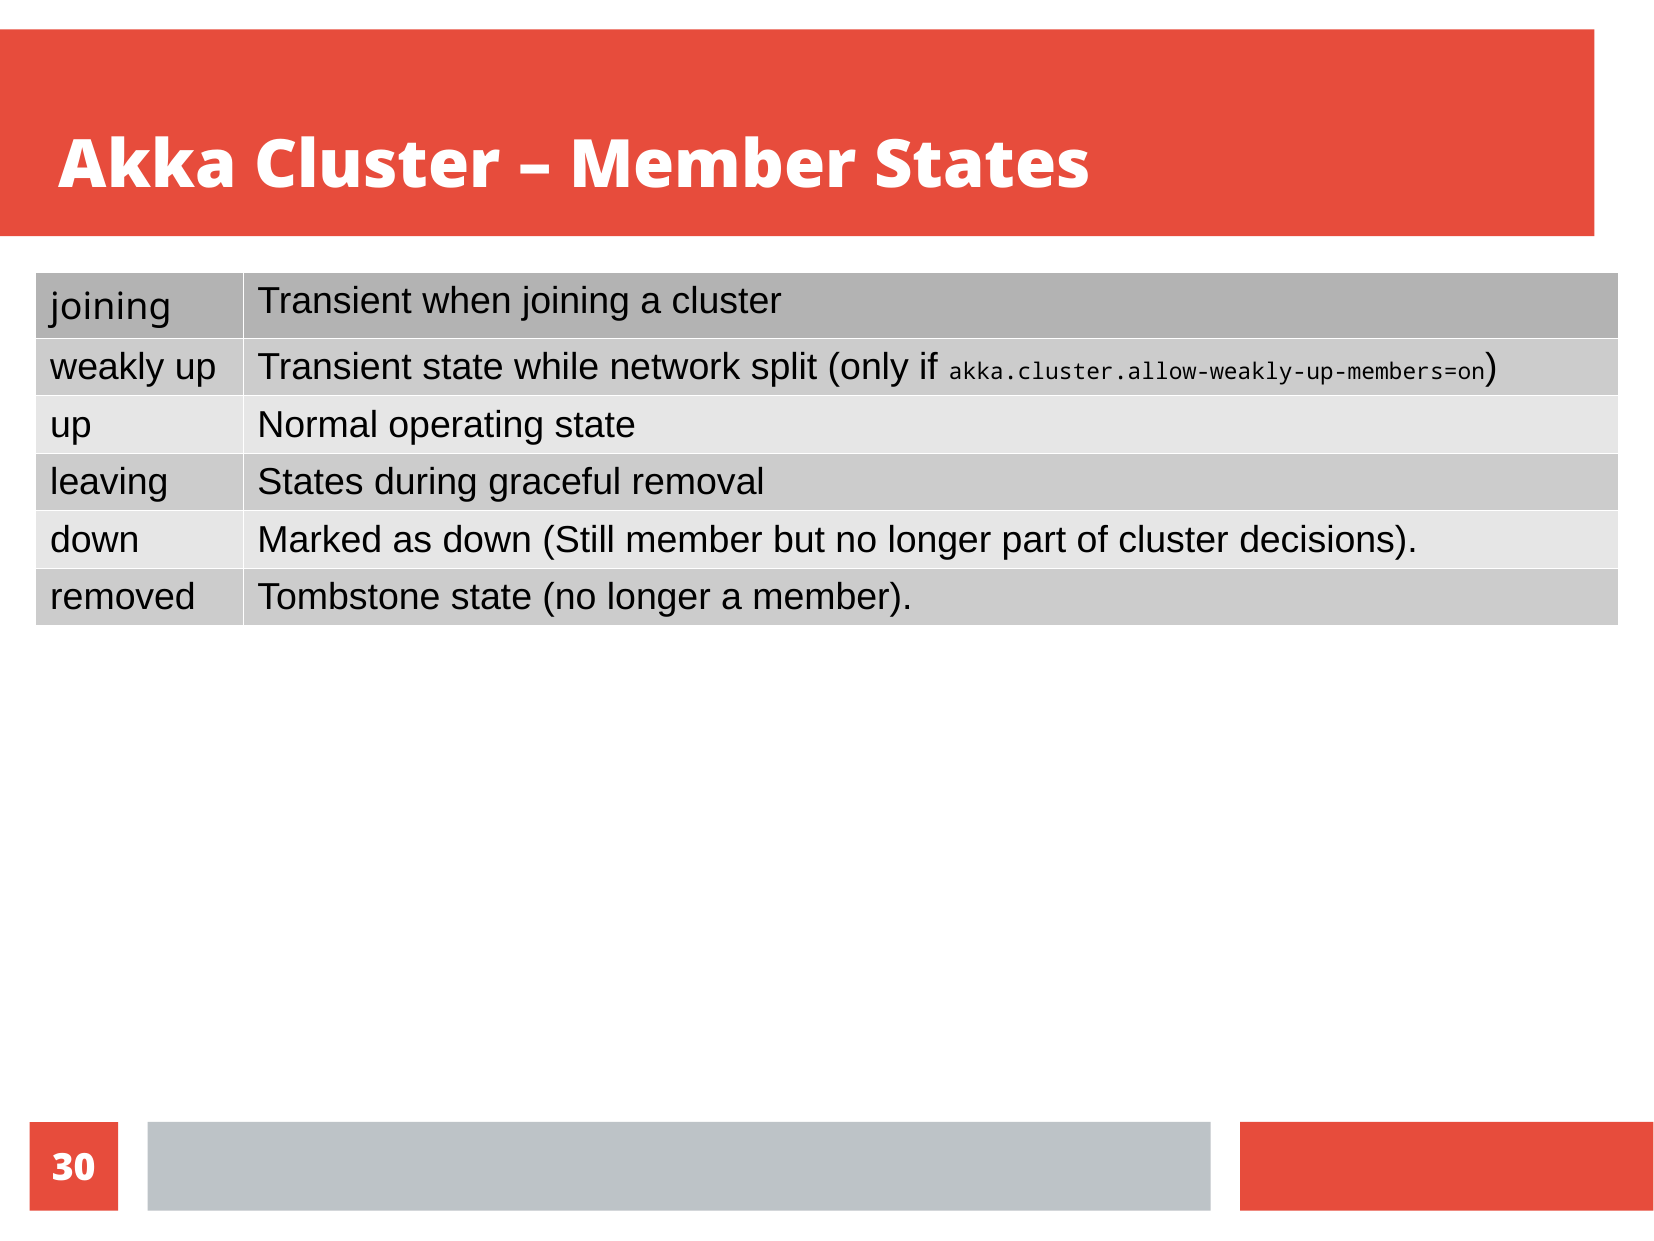

# Akka Cluster – Member States
| joining | Transient when joining a cluster |
| --- | --- |
| weakly up | Transient state while network split (only if akka.cluster.allow-weakly-up-members=on) |
| up | Normal operating state |
| leaving | States during graceful removal |
| down | Marked as down (Still member but no longer part of cluster decisions). |
| removed | Tombstone state (no longer a member). |
30